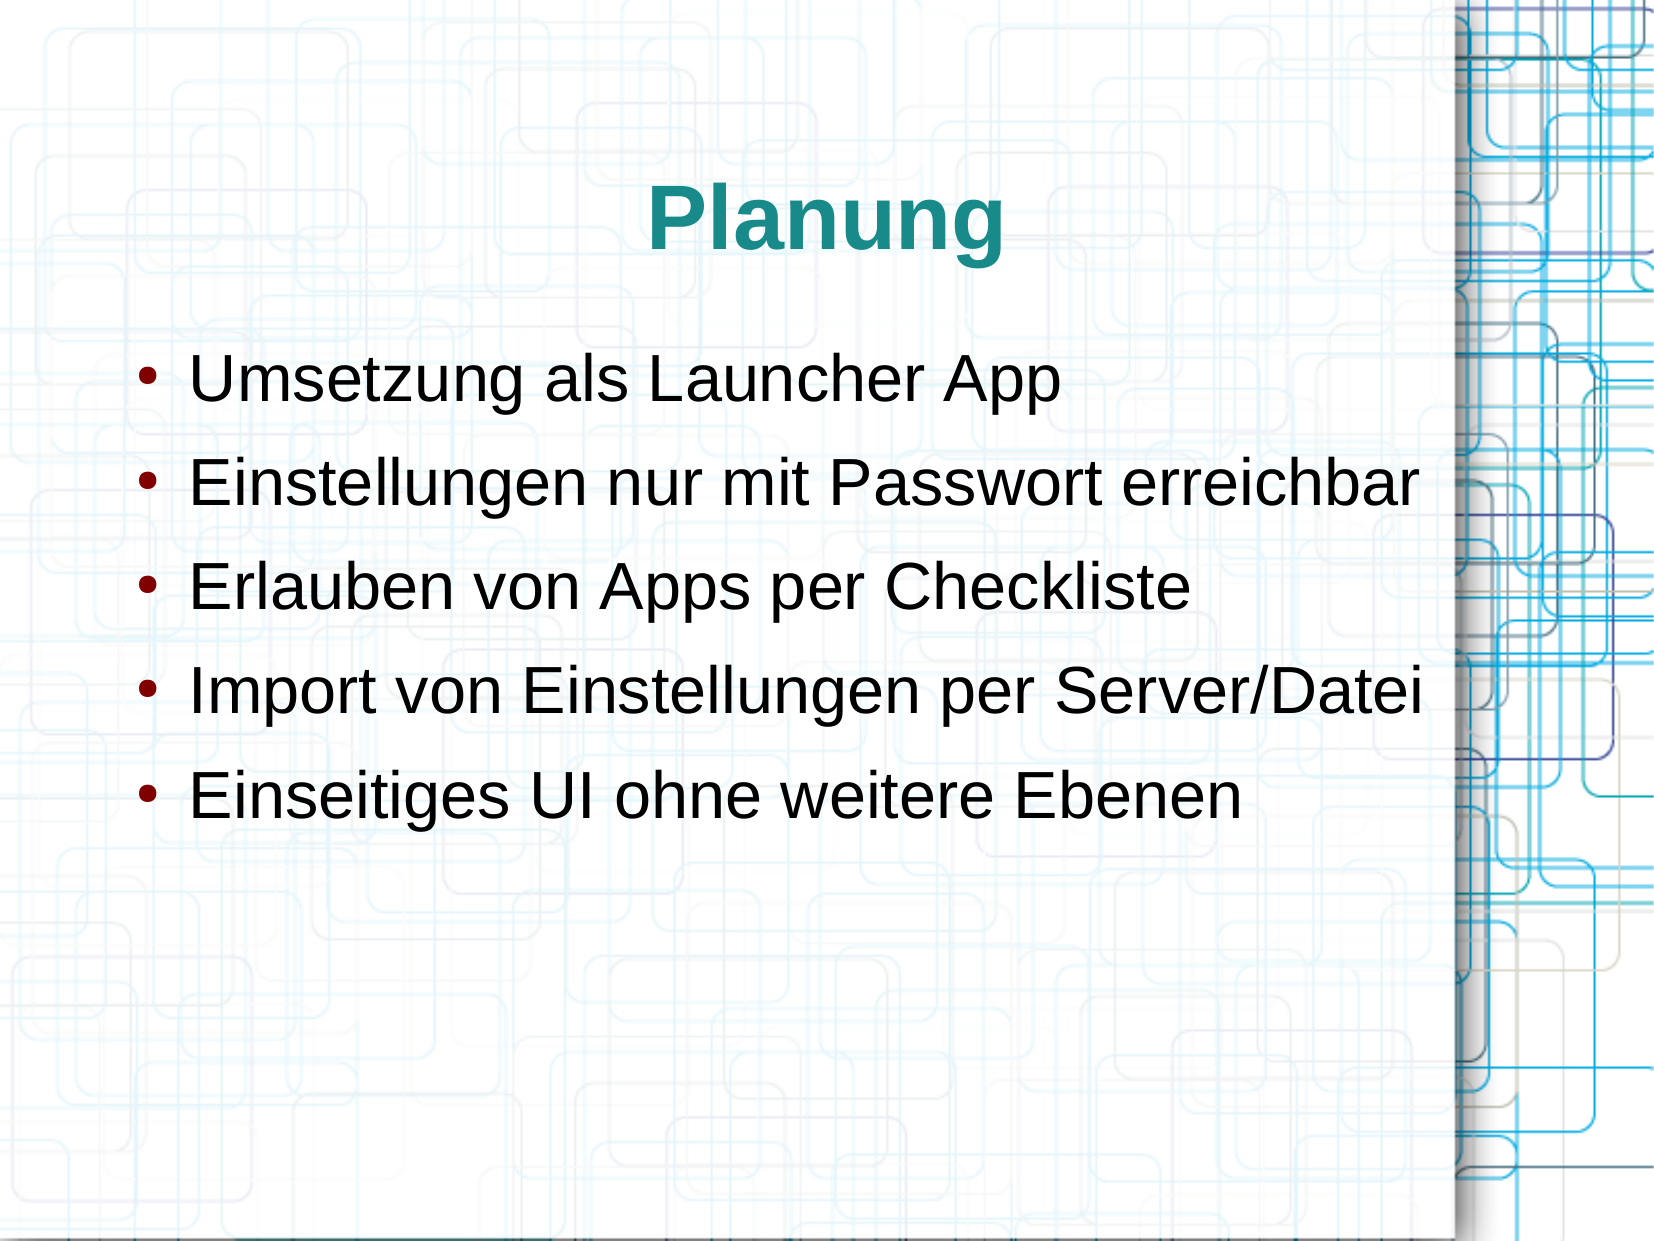

# Planung
Umsetzung als Launcher App
Einstellungen nur mit Passwort erreichbar
Erlauben von Apps per Checkliste
Import von Einstellungen per Server/Datei
Einseitiges UI ohne weitere Ebenen